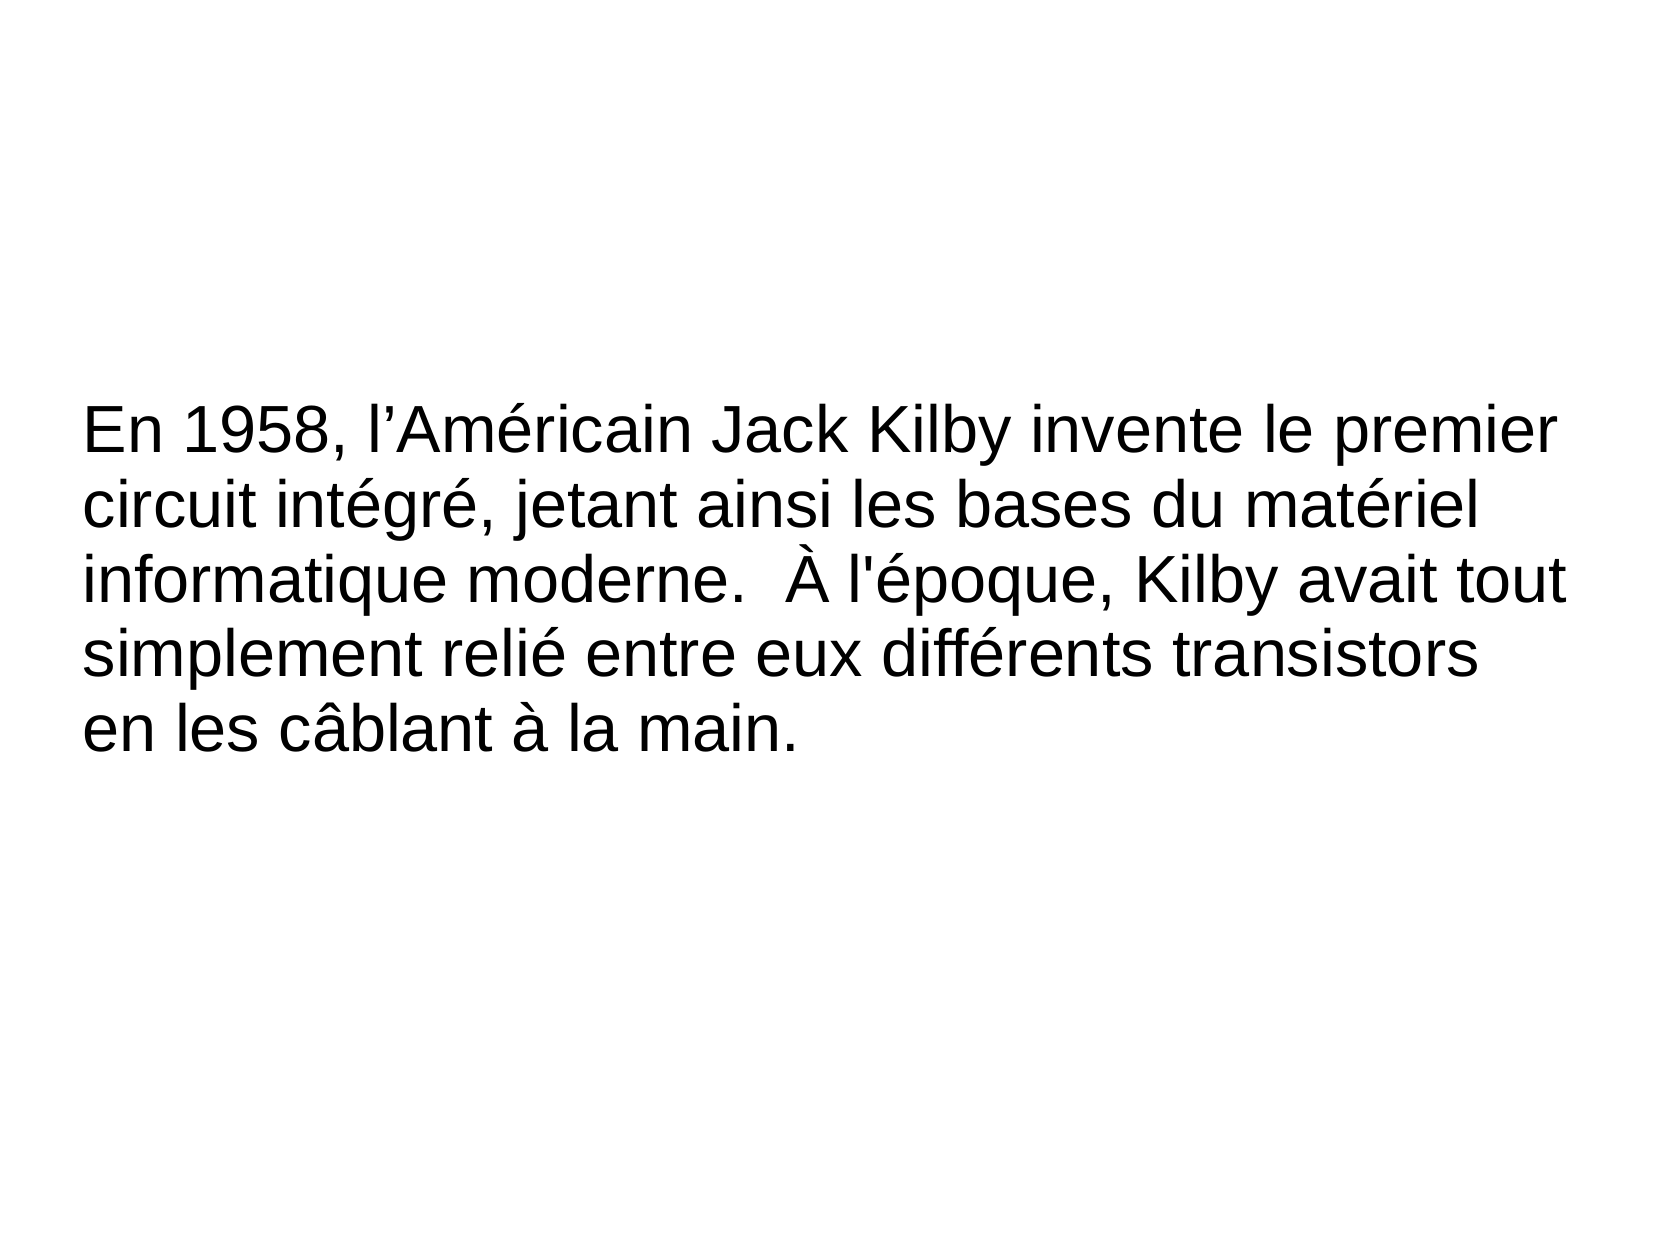

# En 1958, l’Américain Jack Kilby invente le premier circuit intégré, jetant ainsi les bases du matériel informatique moderne. À l'époque, Kilby avait tout simplement relié entre eux différents transistors en les câblant à la main.